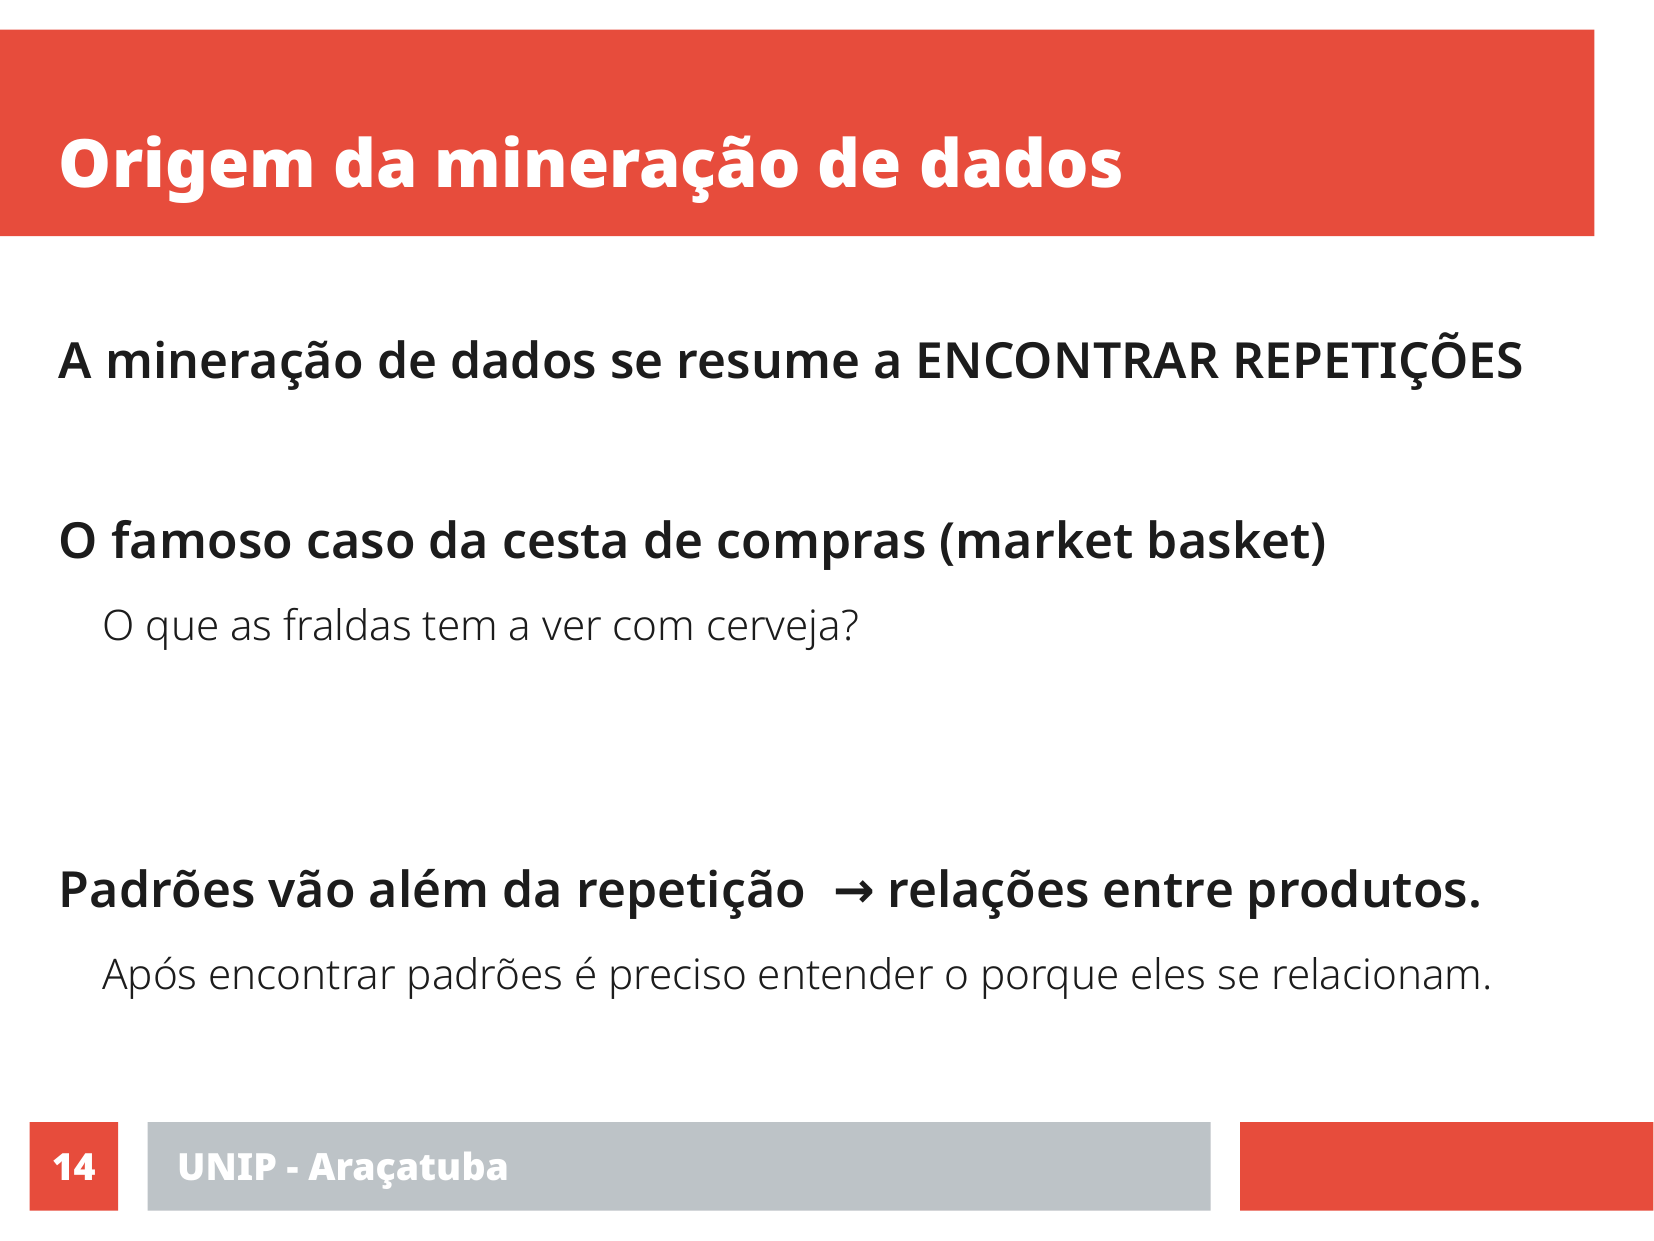

# Origem da mineração de dados
A mineração de dados se resume a ENCONTRAR REPETIÇÕES
O famoso caso da cesta de compras (market basket)
O que as fraldas tem a ver com cerveja?
Padrões vão além da repetição → relações entre produtos.
Após encontrar padrões é preciso entender o porque eles se relacionam.
14
UNIP - Araçatuba